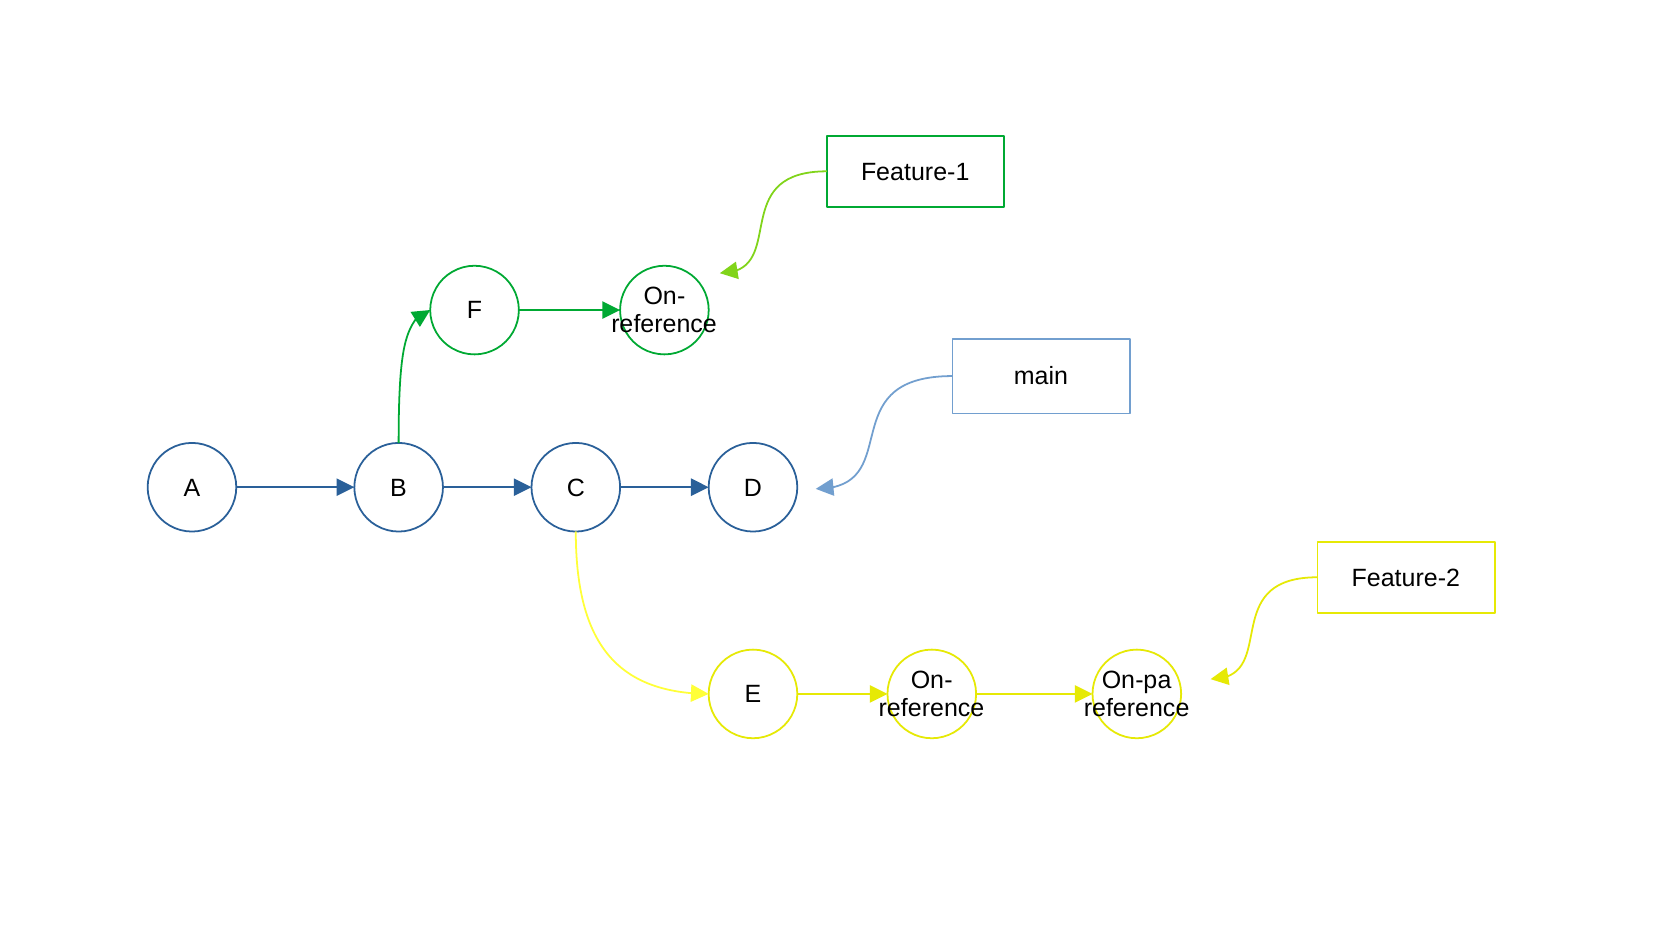

Feature-1
F
On-
reference
main
A
B
C
D
Feature-2
E
On-
reference
On-pa
reference